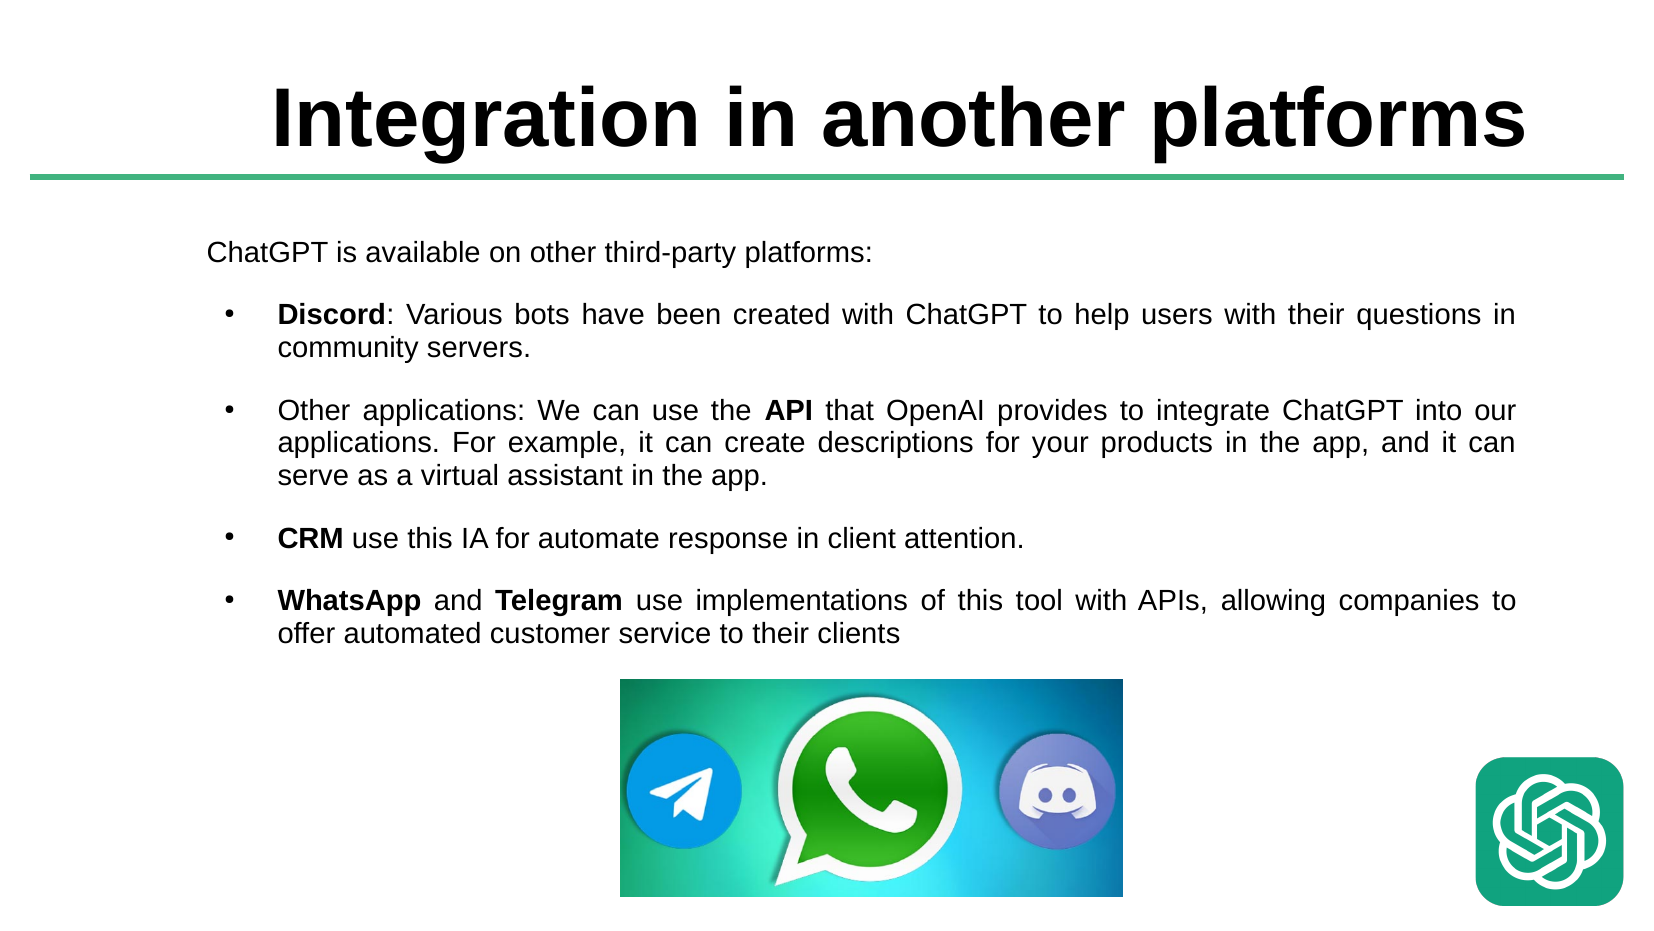

# Integration in another platforms
ChatGPT is available on other third-party platforms:
Discord: Various bots have been created with ChatGPT to help users with their questions in community servers.
Other applications: We can use the API that OpenAI provides to integrate ChatGPT into our applications. For example, it can create descriptions for your products in the app, and it can serve as a virtual assistant in the app.
CRM use this IA for automate response in client attention.
WhatsApp and Telegram use implementations of this tool with APIs, allowing companies to offer automated customer service to their clients